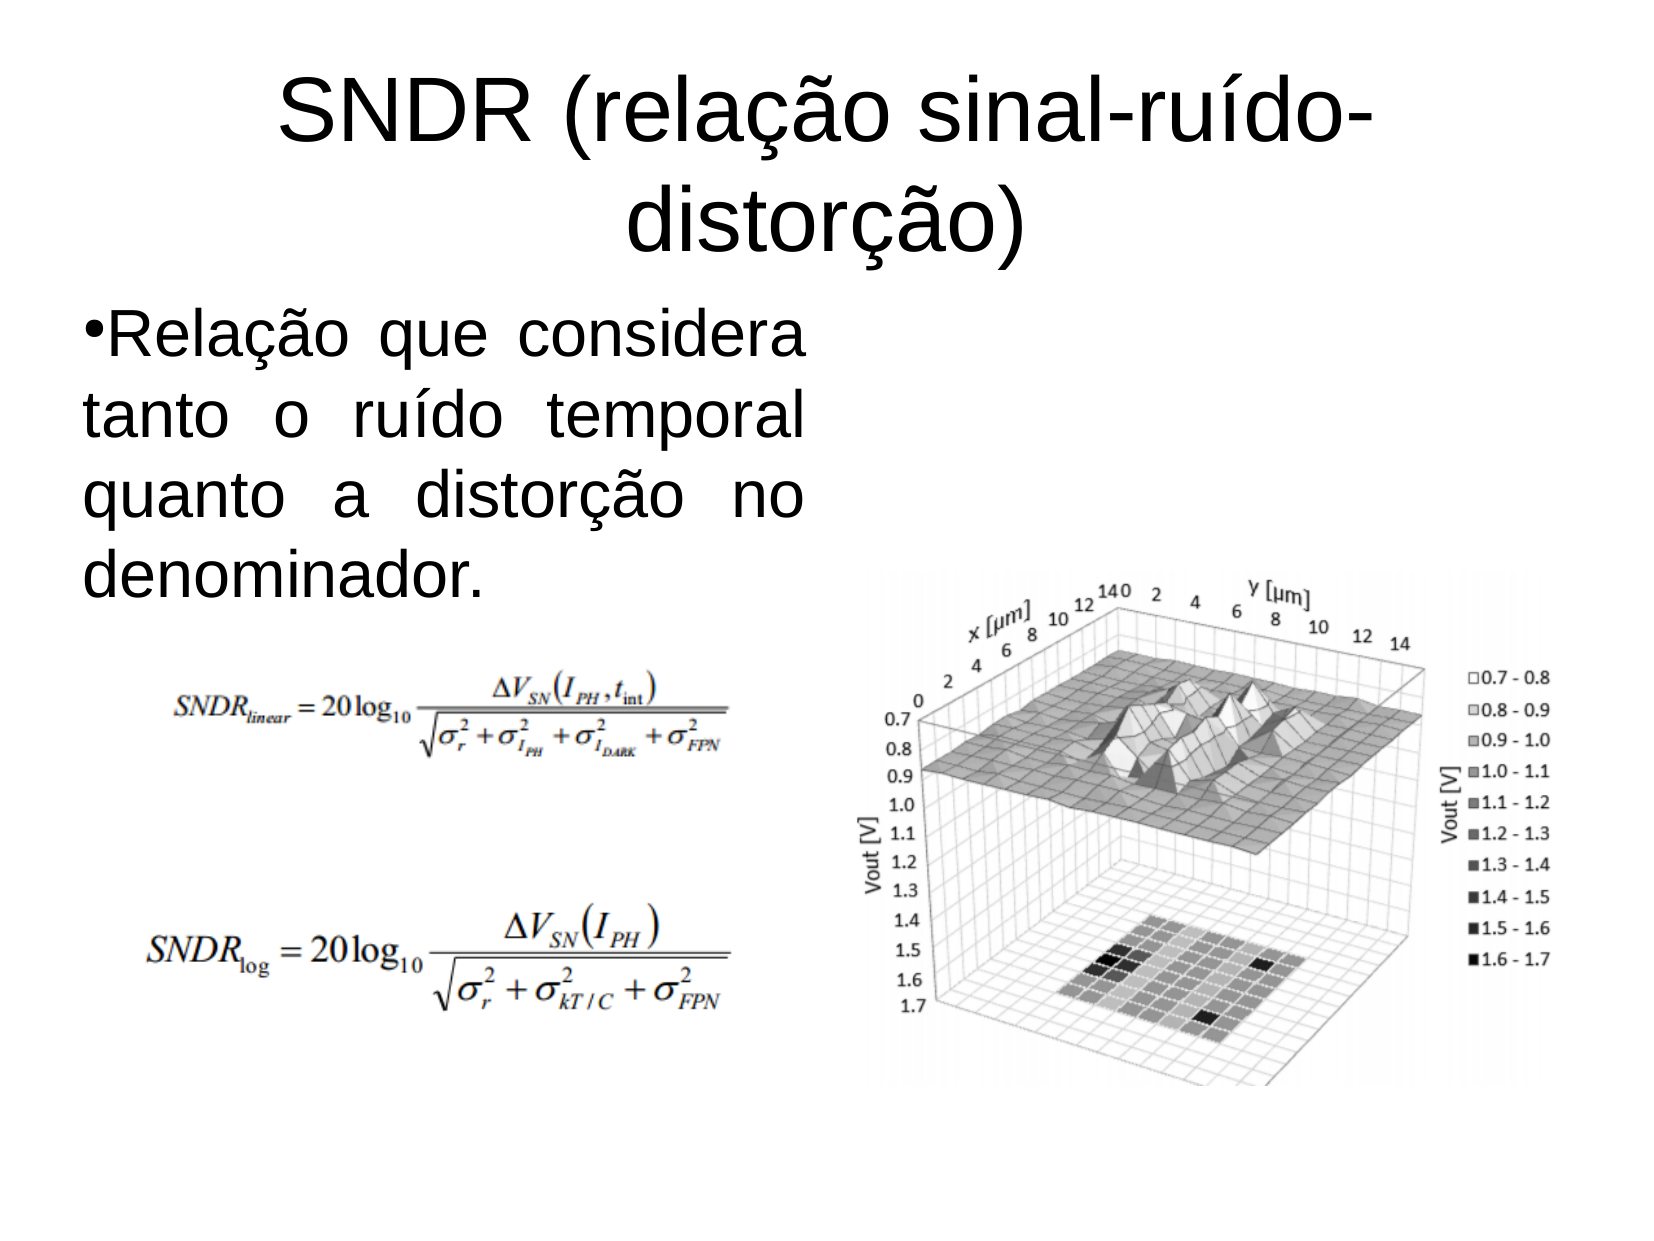

# SNDR (relação sinal-ruído-distorção)
Relação que considera tanto o ruído temporal quanto a distorção no denominador.